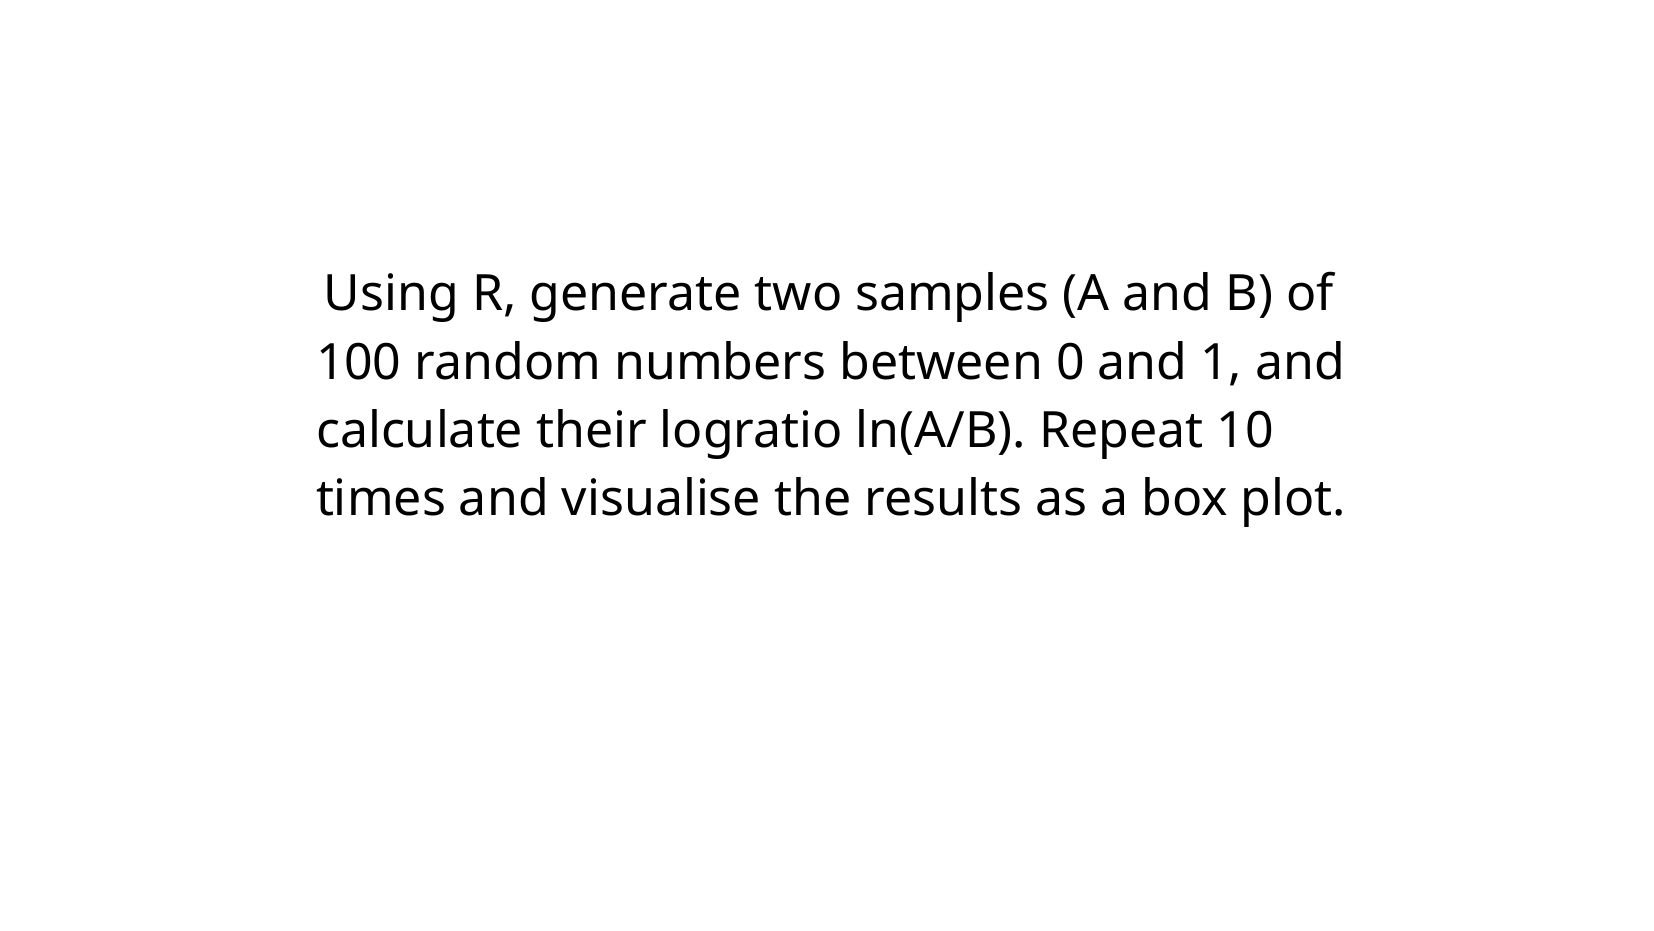

Using R, generate two samples (A and B) of 100 random numbers between 0 and 1, and calculate their logratio ln(A/B). Repeat 10 times and visualise the results as a box plot.